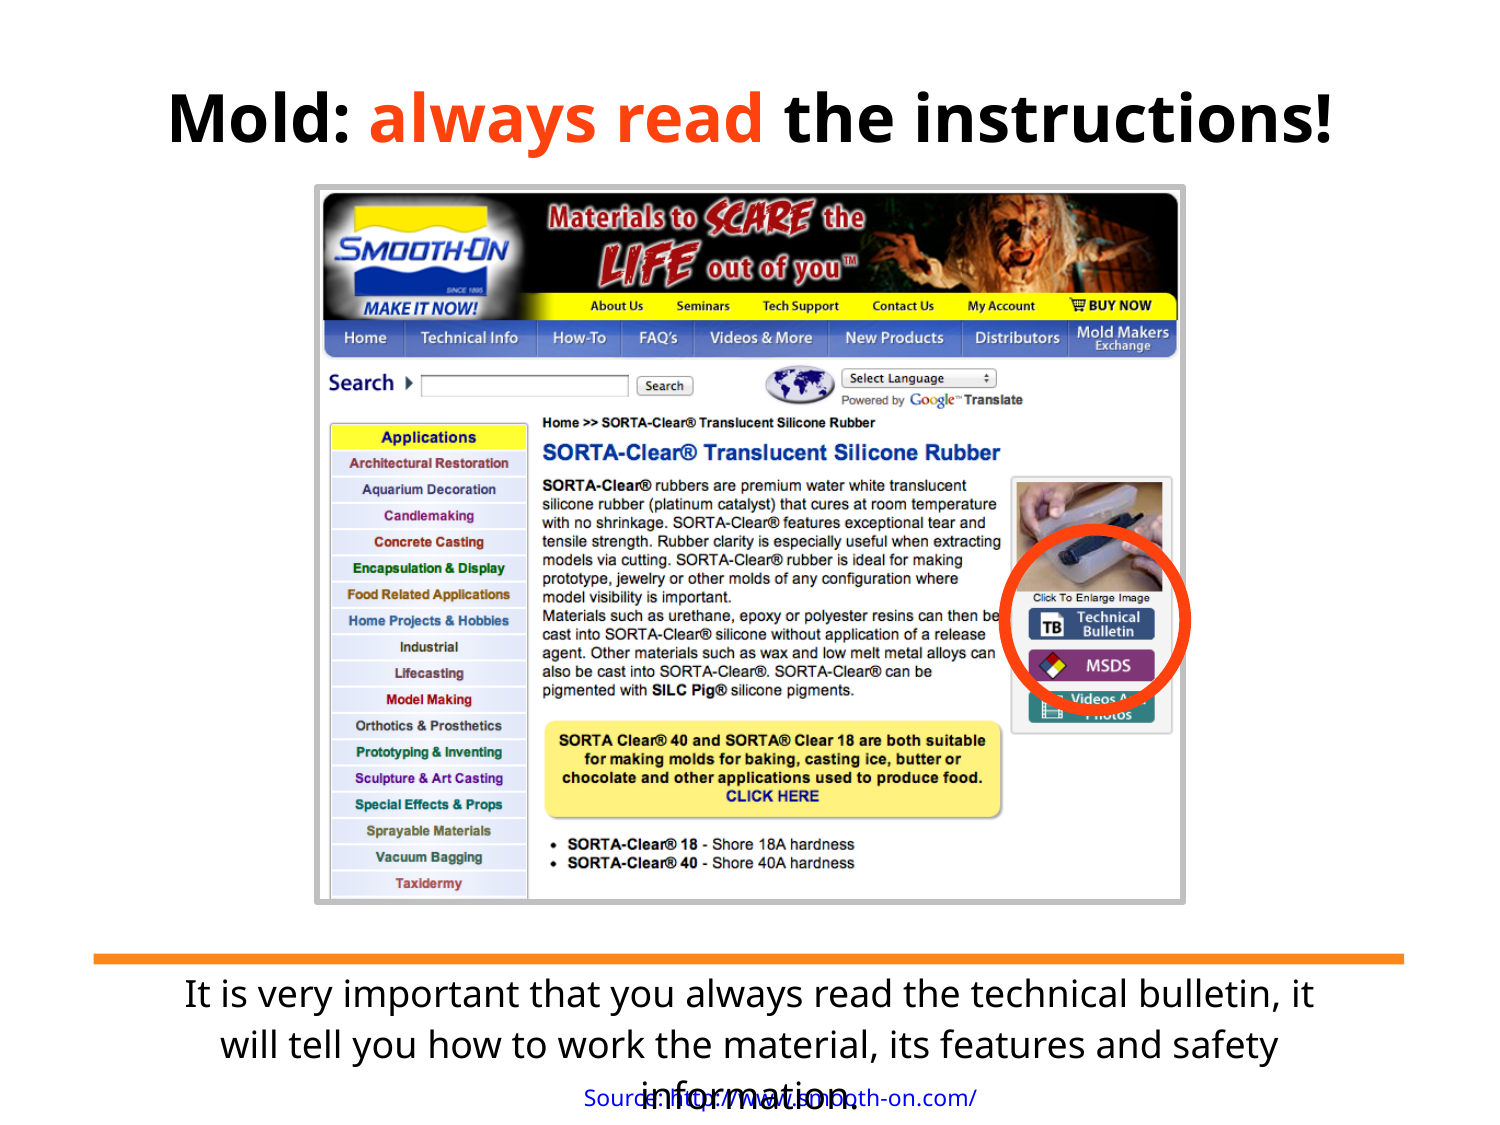

# Mold: always read the instructions!
It is very important that you always read the technical bulletin, it will tell you how to work the material, its features and safety information.
Source: http://www.smooth-on.com/